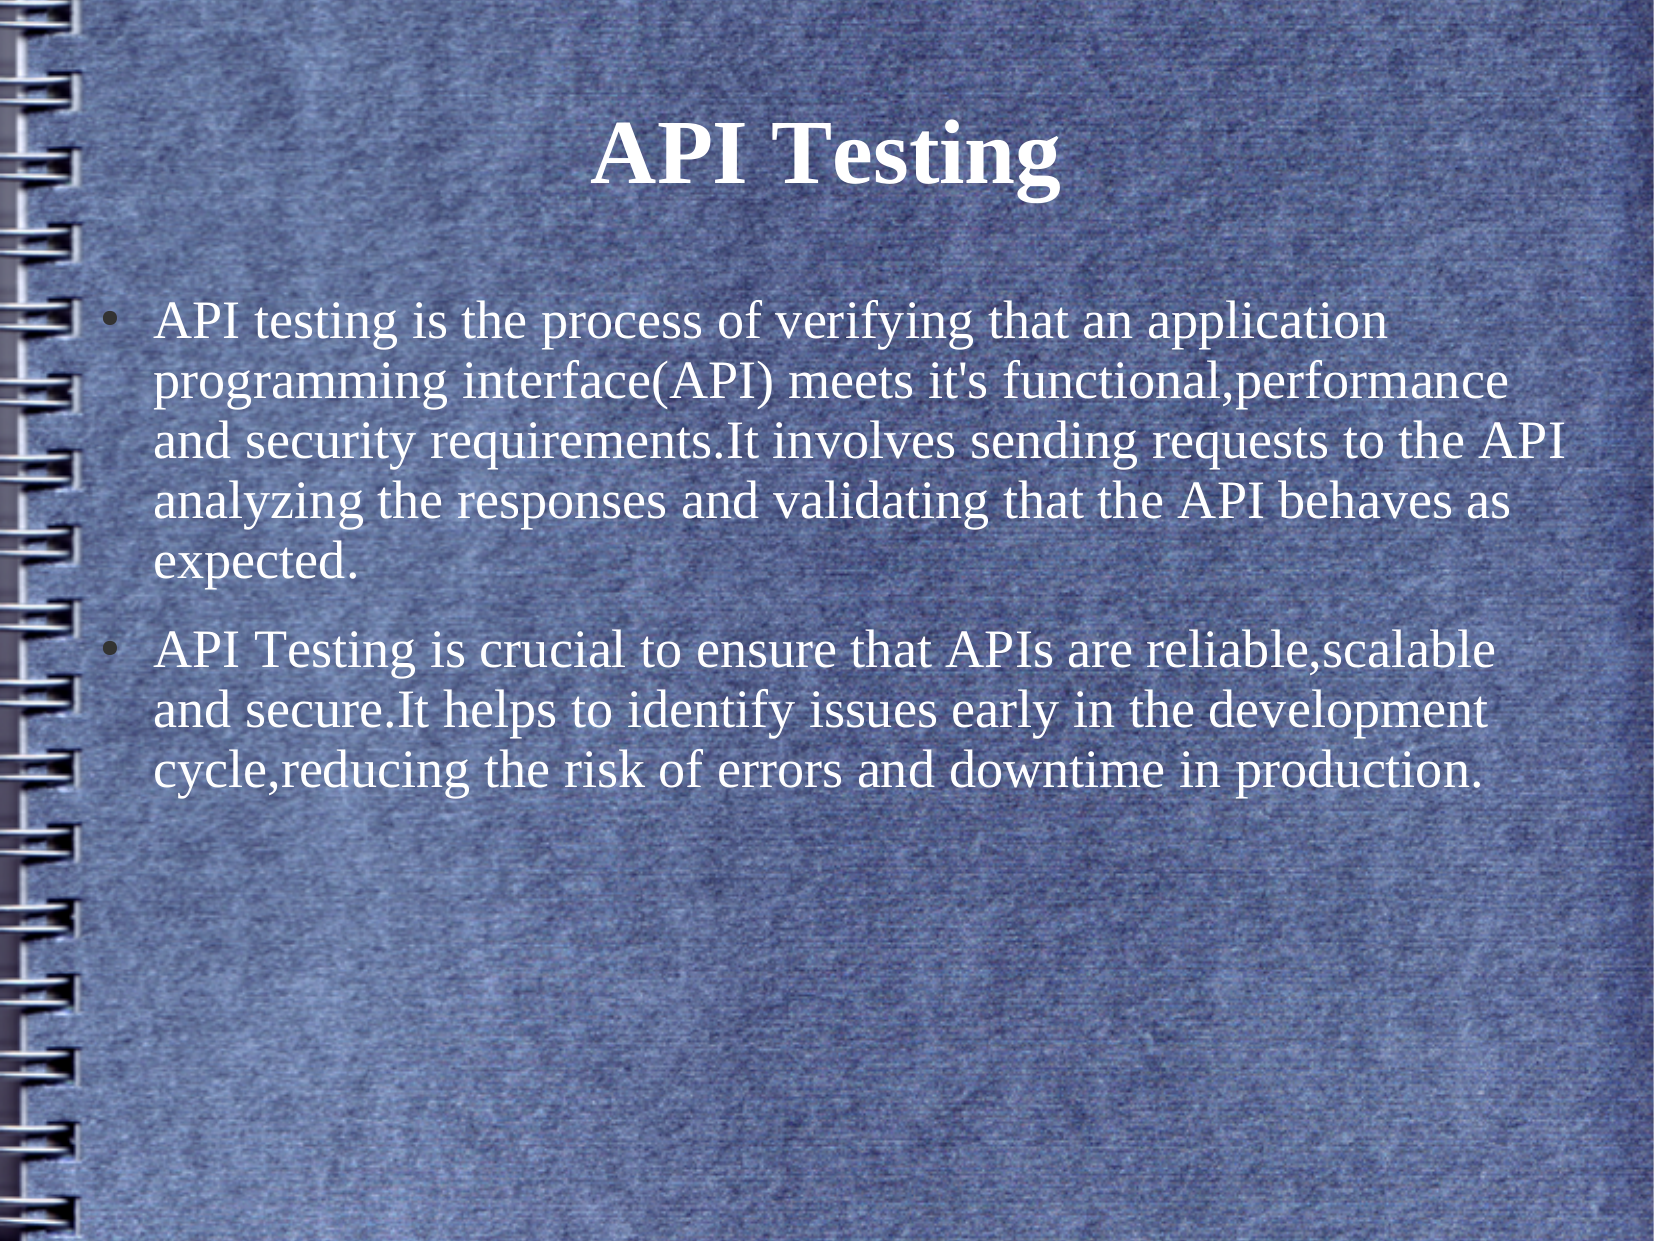

# API Testing
API testing is the process of verifying that an application programming interface(API) meets it's functional,performance and security requirements.It involves sending requests to the API analyzing the responses and validating that the API behaves as expected.
API Testing is crucial to ensure that APIs are reliable,scalable and secure.It helps to identify issues early in the development cycle,reducing the risk of errors and downtime in production.